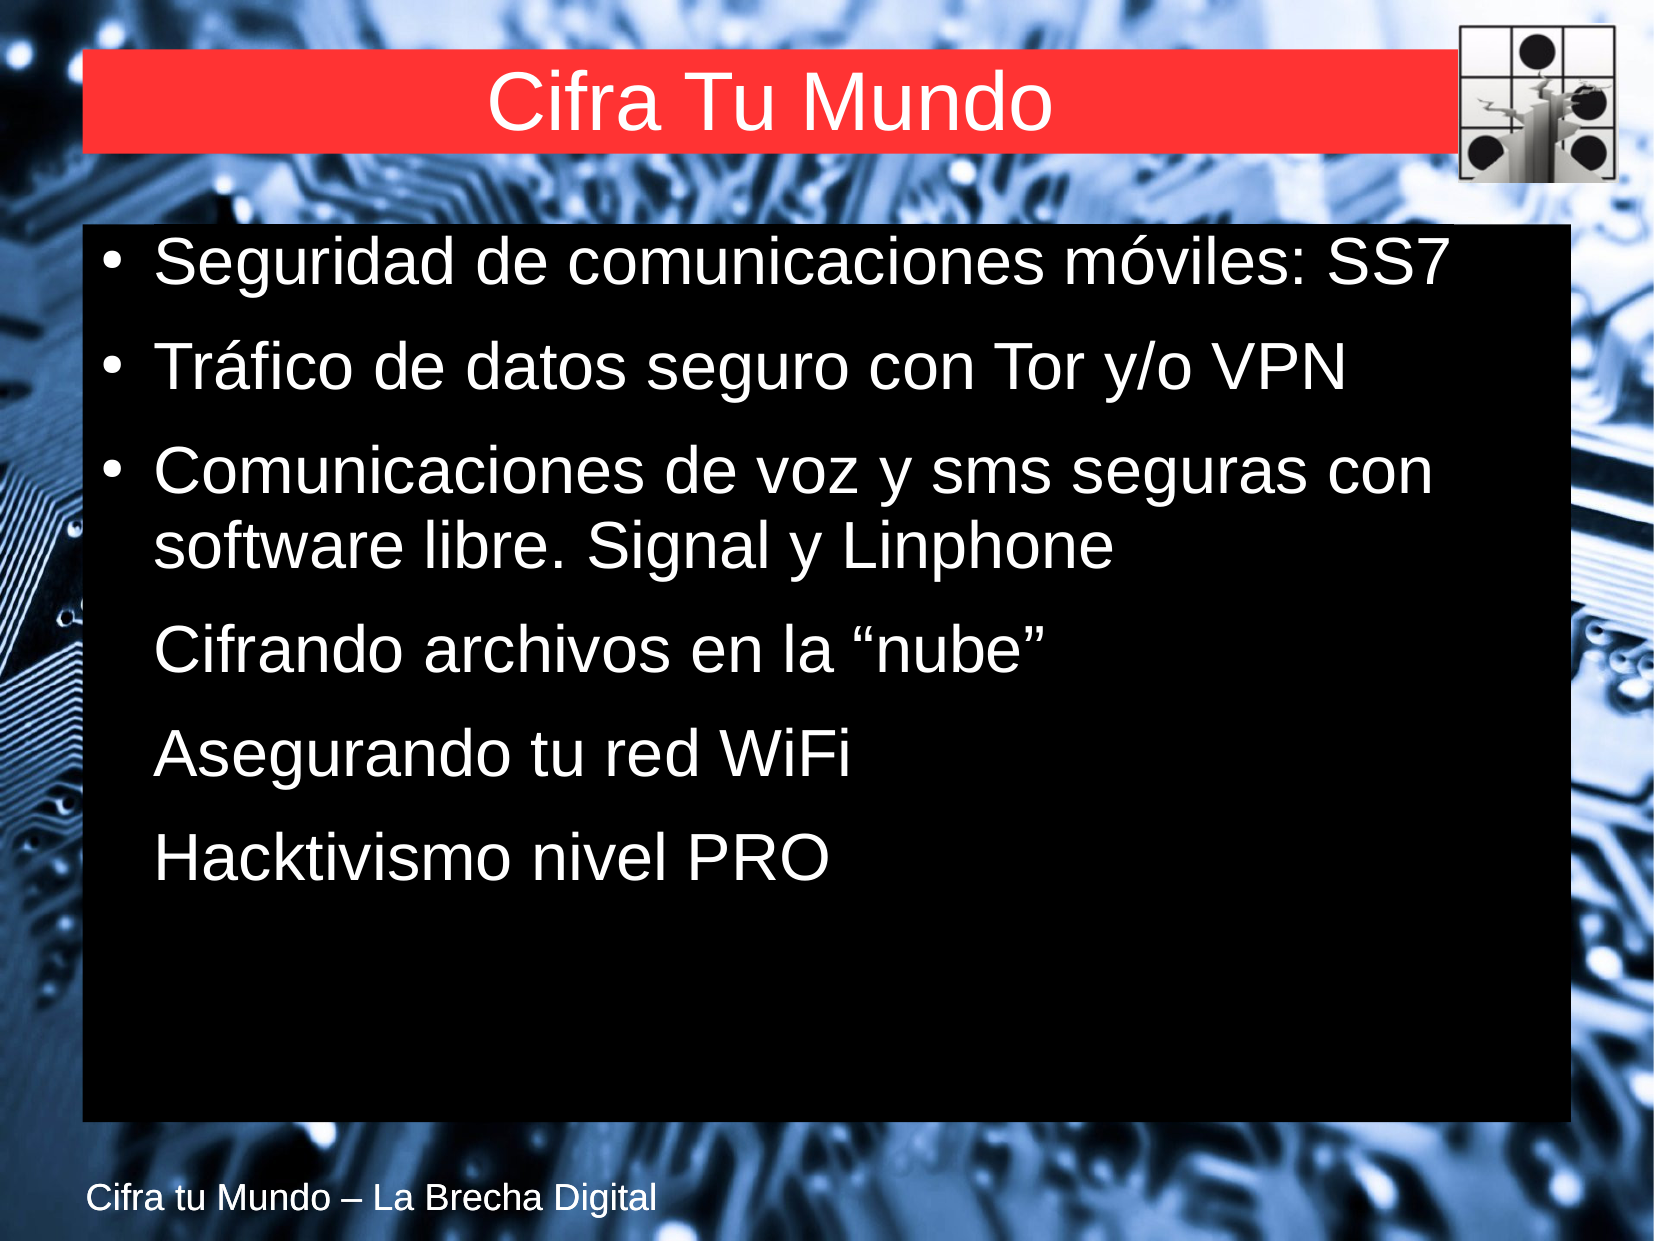

# Cifra Tu Mundo
Seguridad de comunicaciones móviles: SS7
Tráfico de datos seguro con Tor y/o VPN
Comunicaciones de voz y sms seguras con software libre. Signal y Linphone
Cifrando archivos en la “nube”
Asegurando tu red WiFi
Hacktivismo nivel PRO
Cifra tu Mundo – La Brecha Digital
Cifra tu Mundo – La Brecha Digital